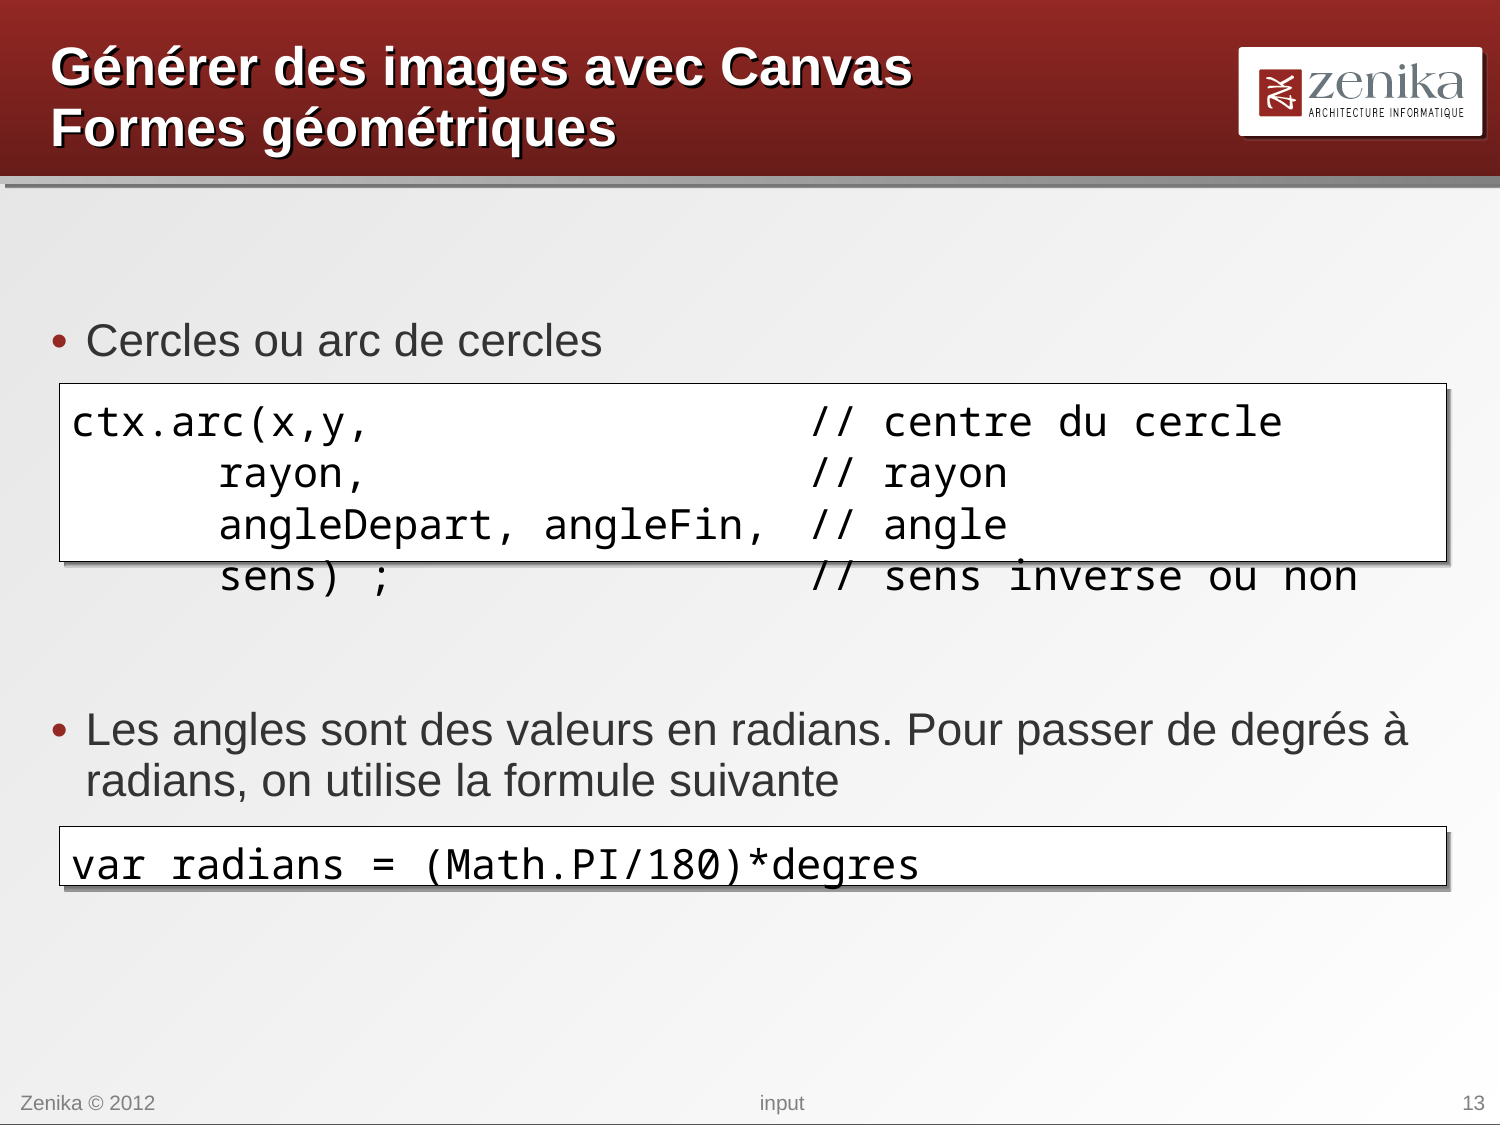

# Générer des images avec Canvas Formes géométriques
Cercles ou arc de cercles
Les angles sont des valeurs en radians. Pour passer de degrés à radians, on utilise la formule suivante
ctx.arc(x,y,						// centre du cercle
		rayon,						// rayon
		angleDepart, angleFin,	// angle
		sens) ;						// sens inverse ou non
var radians = (Math.PI/180)*degres